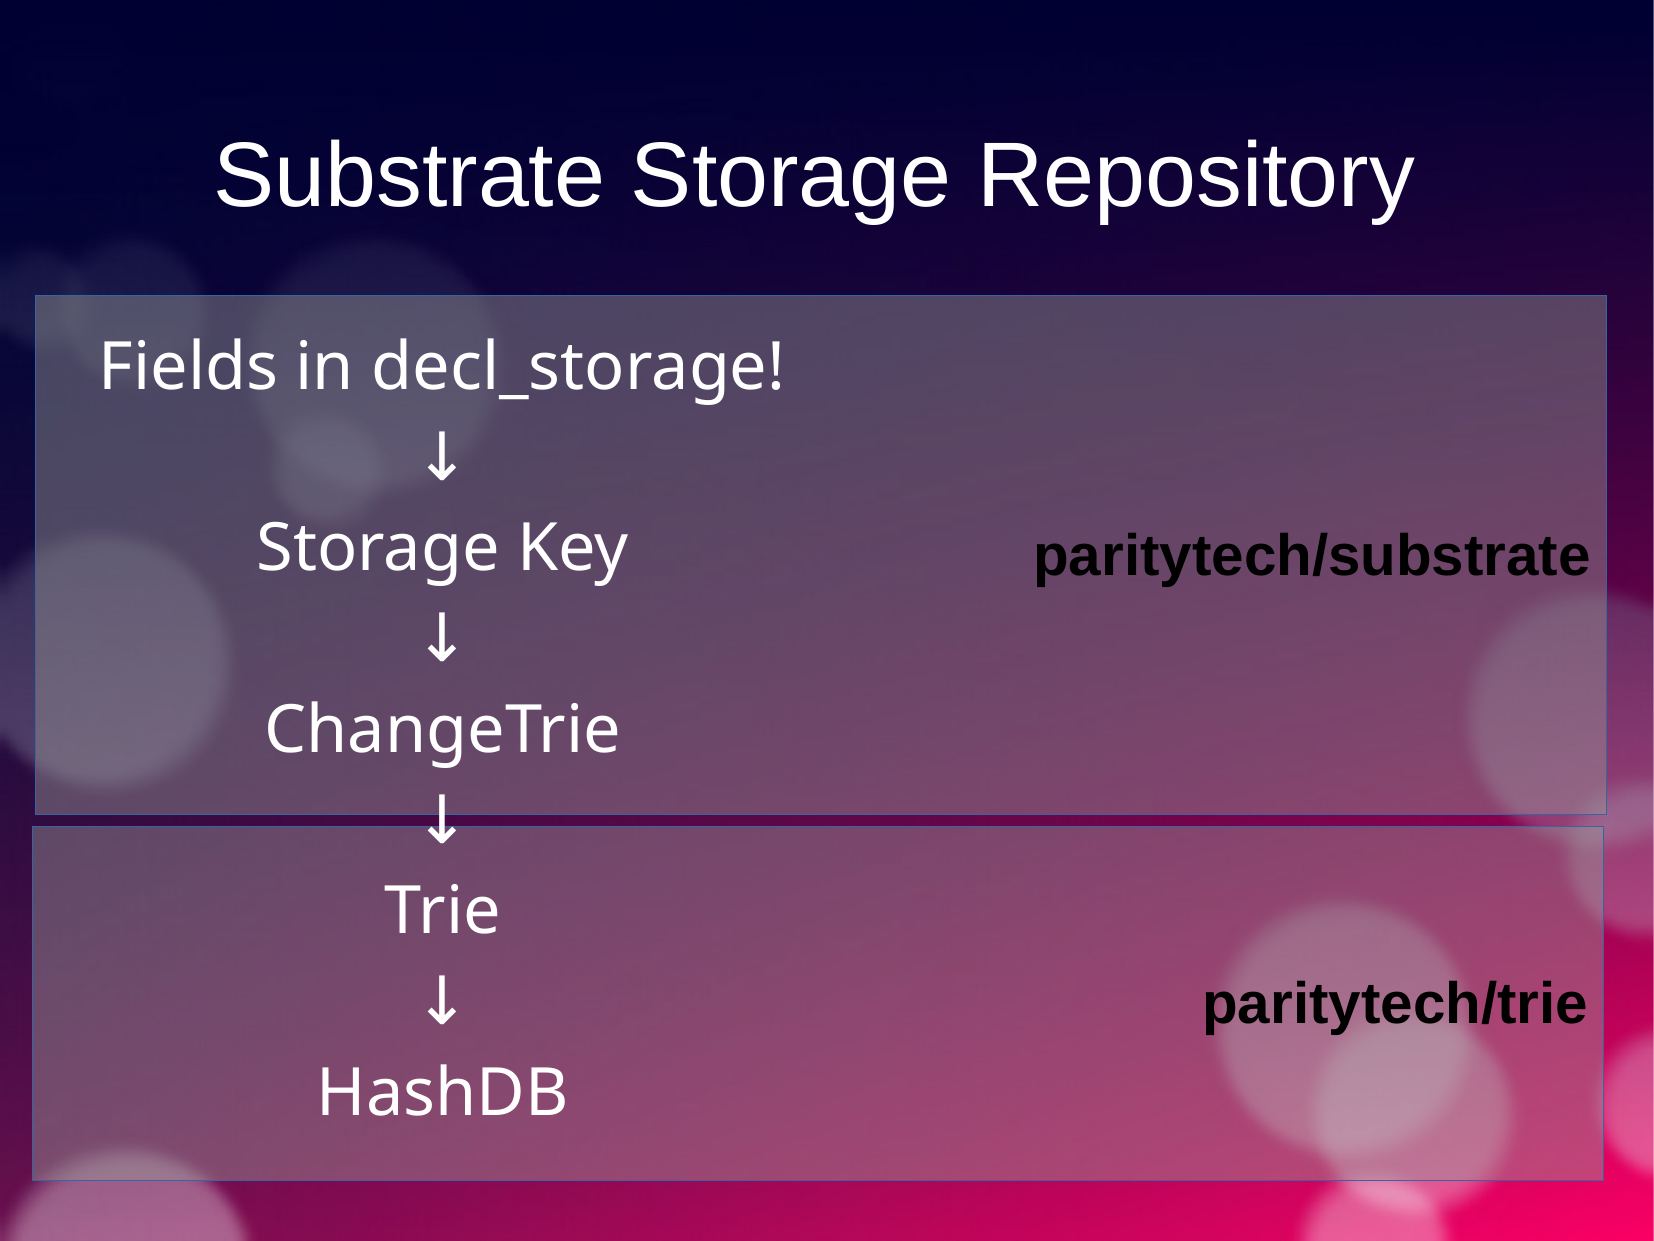

# Substrate Storage Repository
paritytech/substrate
Fields in decl_storage!
↓
Storage Key
↓
ChangeTrie
↓
Trie
↓
HashDB
paritytech/trie